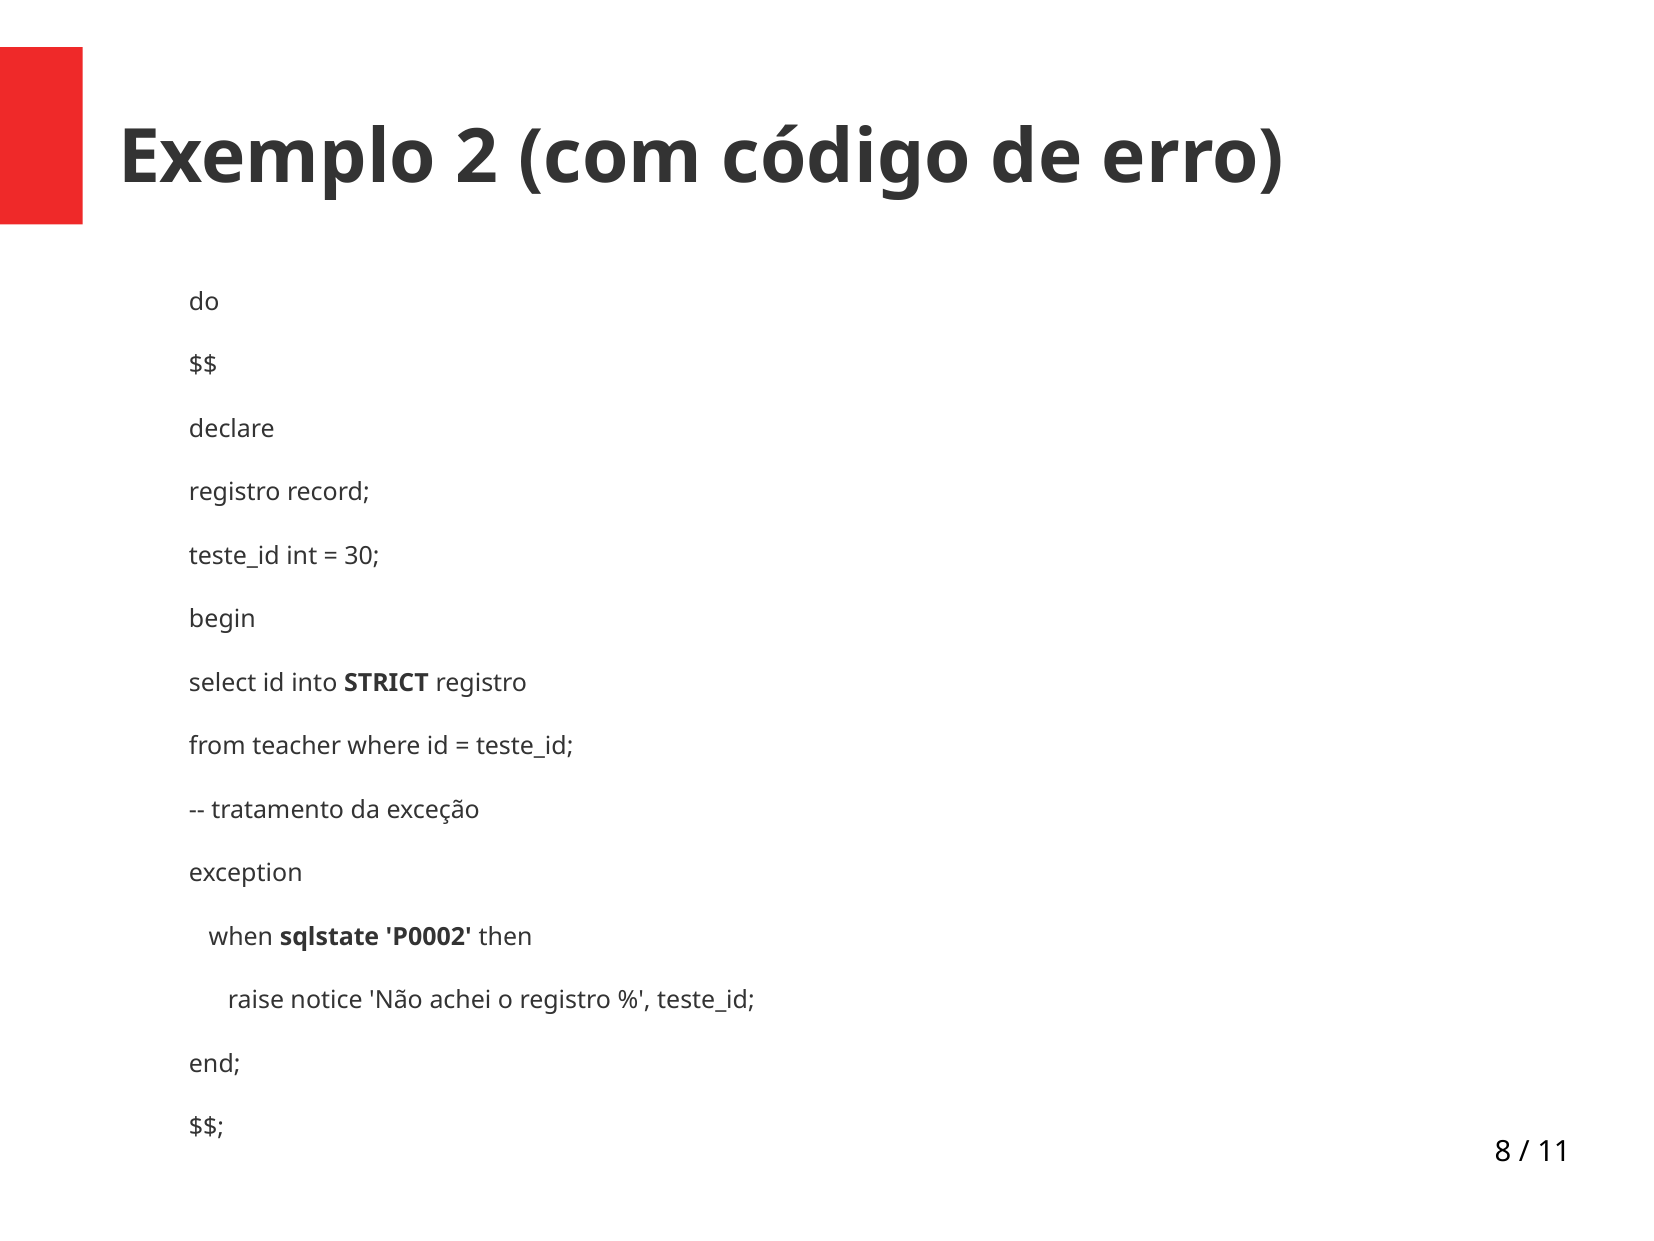

# Exemplo 2 (com código de erro)
do
$$
declare
registro record;
teste_id int = 30;
begin
select id into STRICT registro
from teacher where id = teste_id;
-- tratamento da exceção
exception
 when sqlstate 'P0002' then
 raise notice 'Não achei o registro %', teste_id;
end;
$$;
8